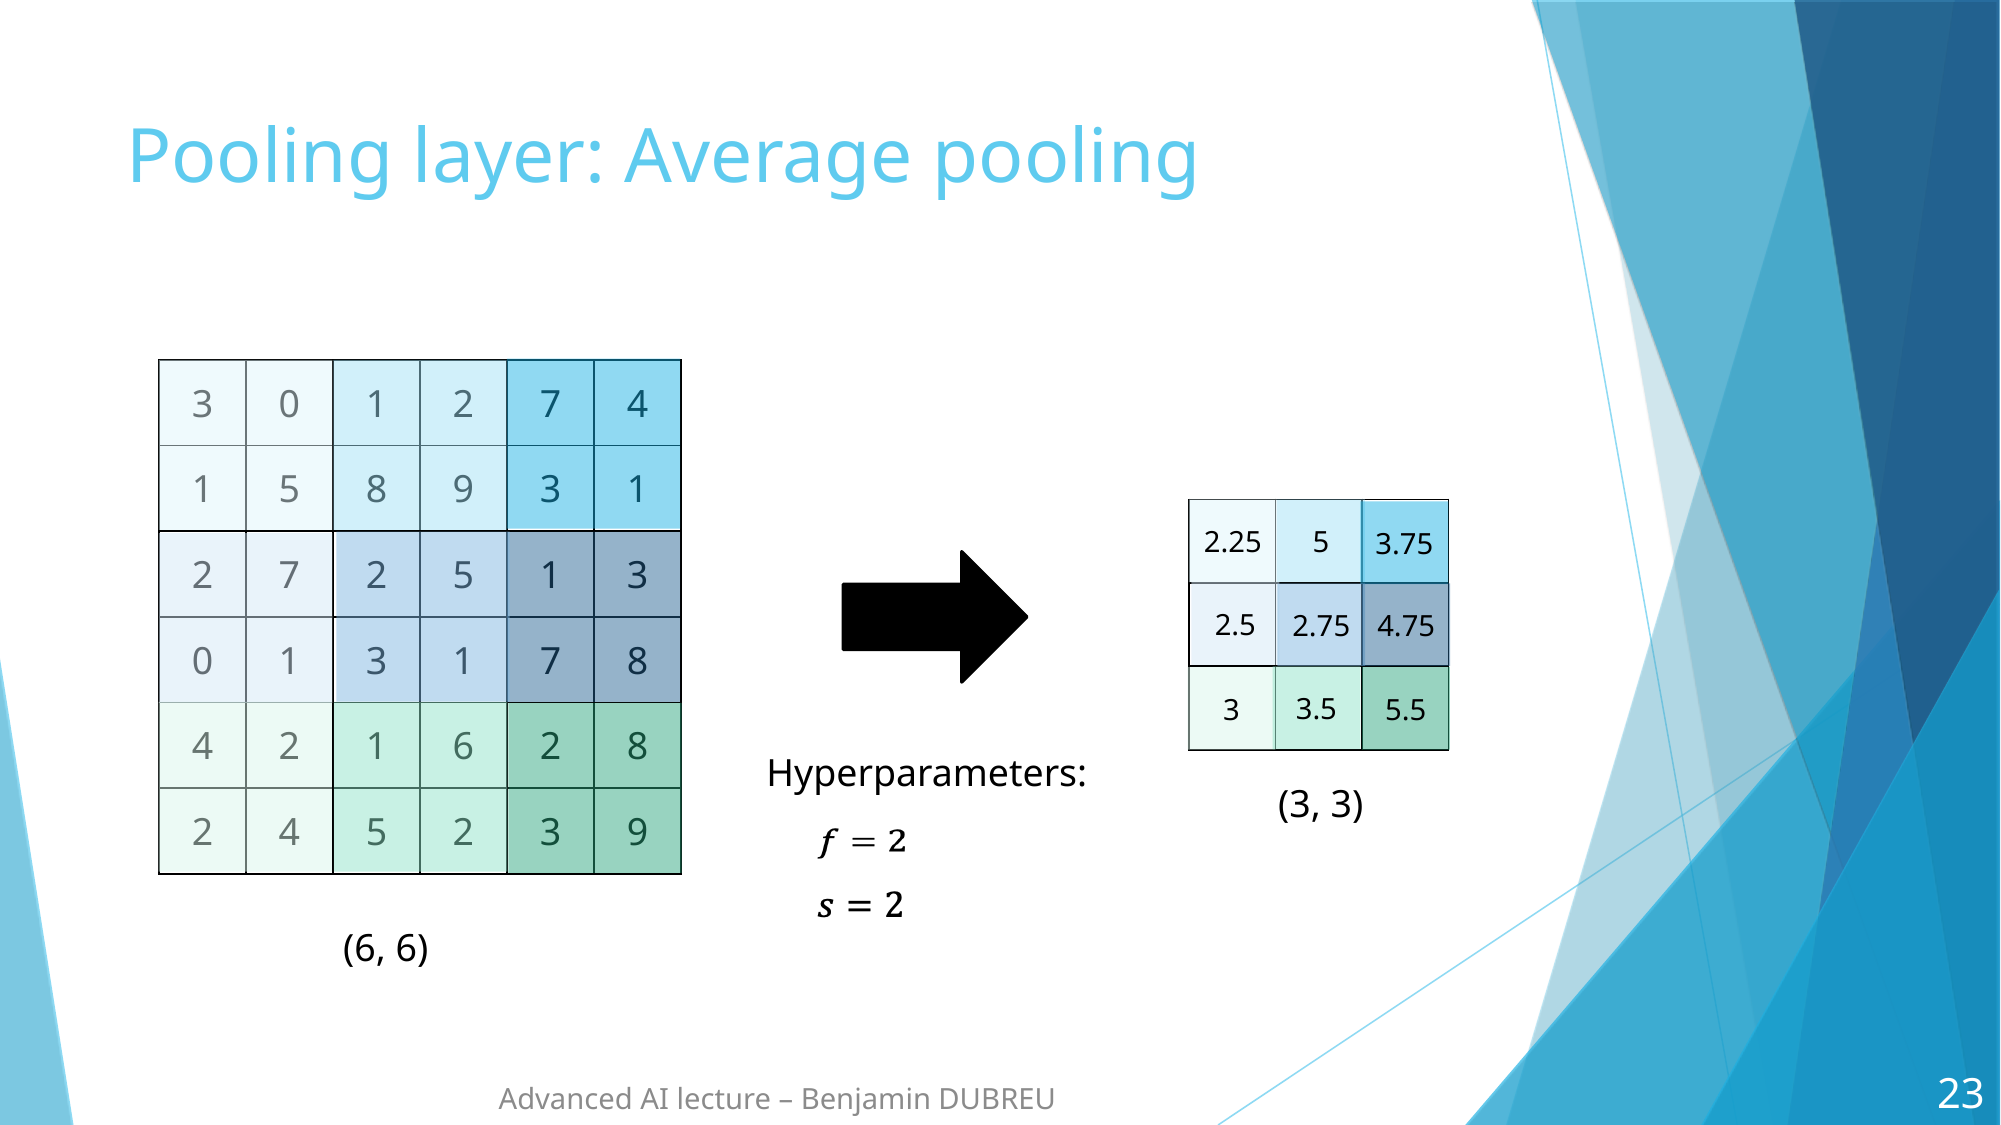

# Pooling layer: Average pooling
| 3 | 0 | 1 | 2 | 7 | 4 |
| --- | --- | --- | --- | --- | --- |
| 1 | 5 | 8 | 9 | 3 | 1 |
| 2 | 7 | 2 | 5 | 1 | 3 |
| 0 | 1 | 3 | 1 | 7 | 8 |
| 4 | 2 | 1 | 6 | 2 | 8 |
| 2 | 4 | 5 | 2 | 3 | 9 |
| | | |
| --- | --- | --- |
| | | |
| | | |
2.25
5
3.75
2.5
2.75
4.75
3.5
5.5
3
Hyperparameters:
(3, 3)
(6, 6)
Advanced AI lecture – Benjamin DUBREU